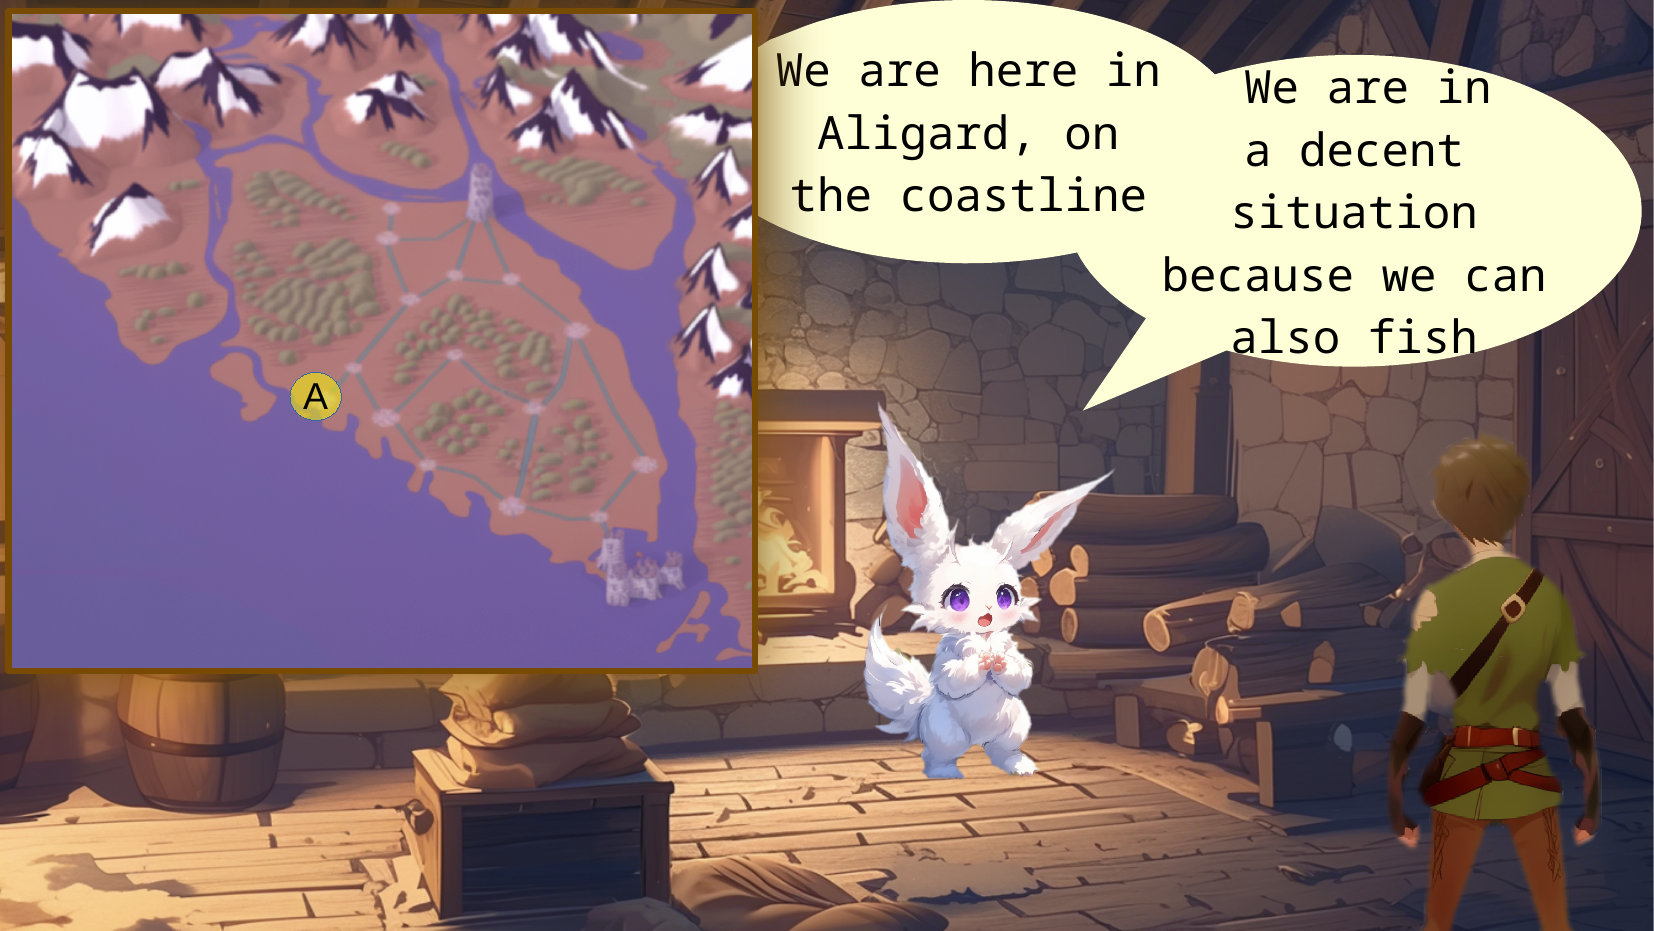

We are here in Aligard, on the coastline
 We are in
a decent situation because we can
also fish
A